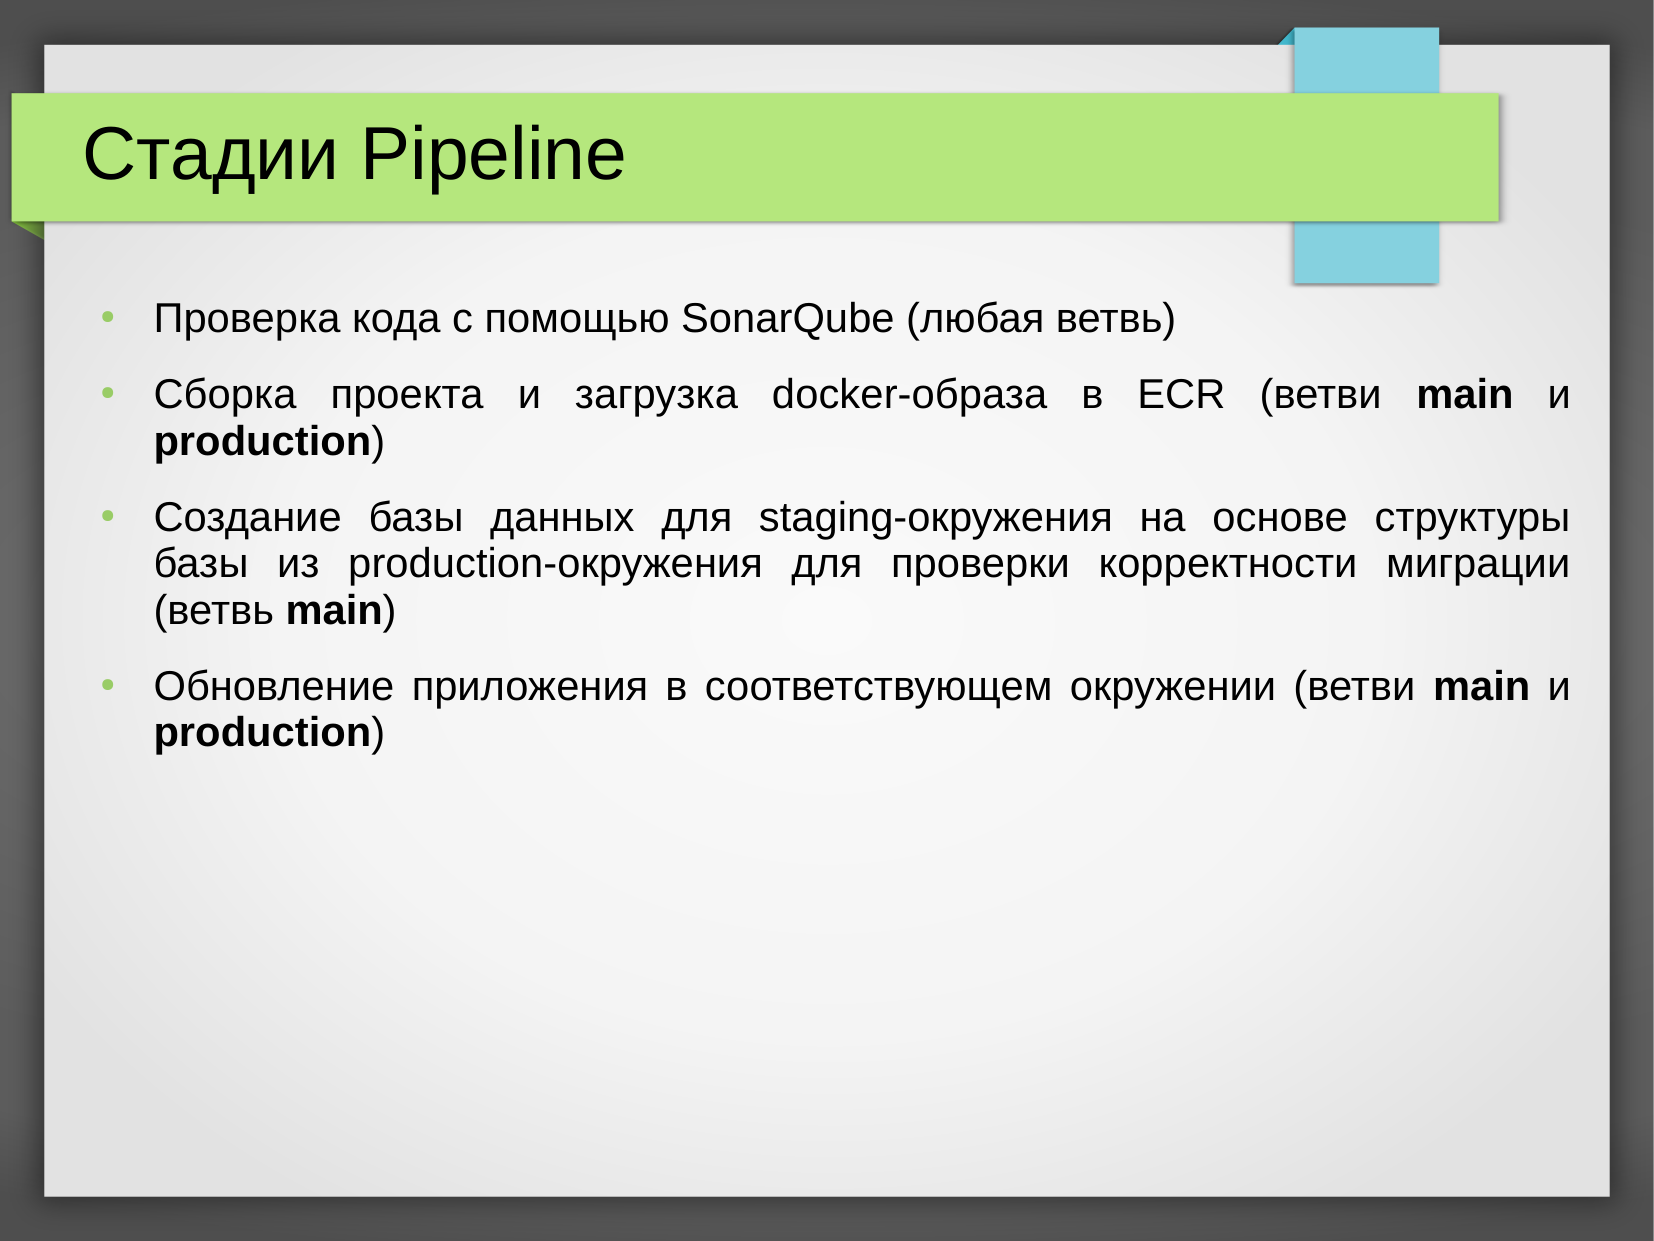

# Стадии Pipeline
Проверка кода с помощью SonarQube (любая ветвь)
Сборка проекта и загрузка docker-образа в ECR (ветви main и production)
Создание базы данных для staging-окружения на основе структуры базы из production-окружения для проверки корректности миграции (ветвь main)
Обновление приложения в соответствующем окружении (ветви main и production)